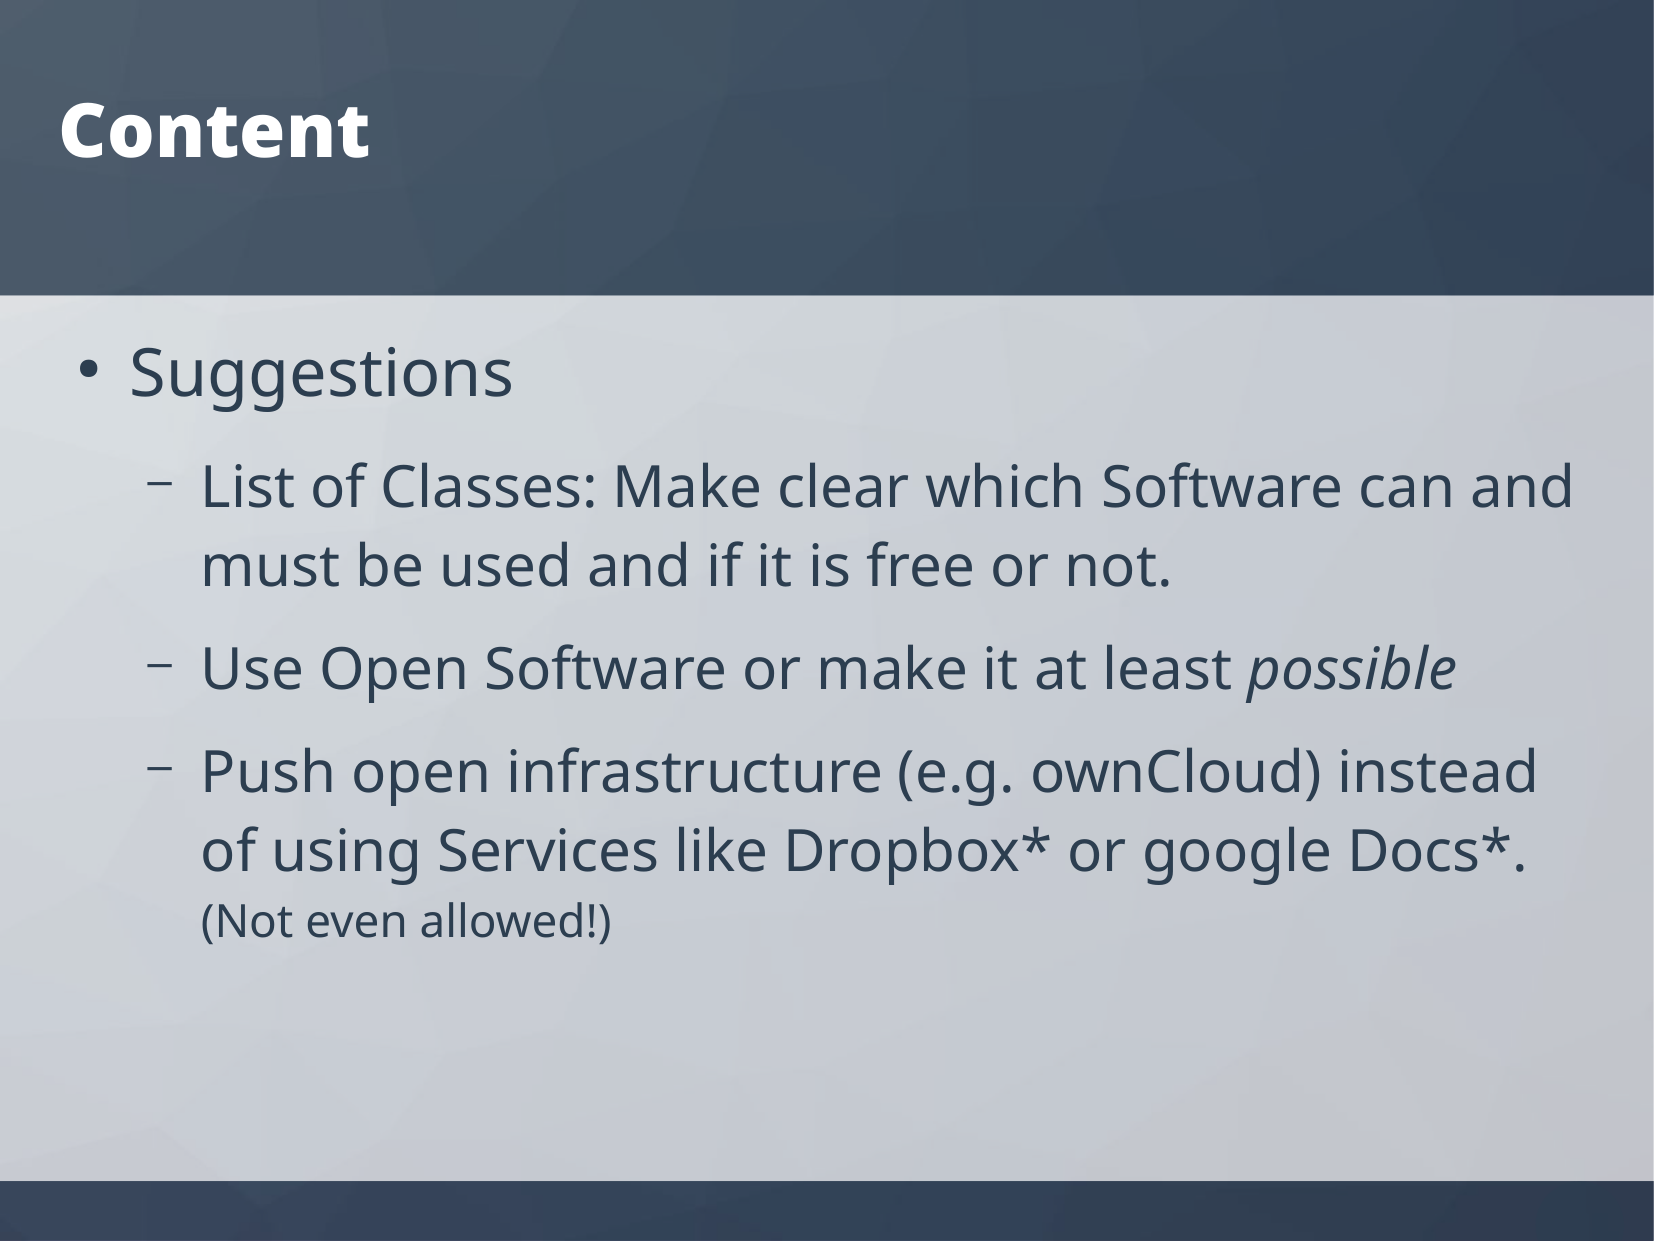

# Content
Suggestions
List of Classes: Make clear which Software can and must be used and if it is free or not.
Use Open Software or make it at least possible
Push open infrastructure (e.g. ownCloud) instead of using Services like Dropbox* or google Docs*.
(Not even allowed!)